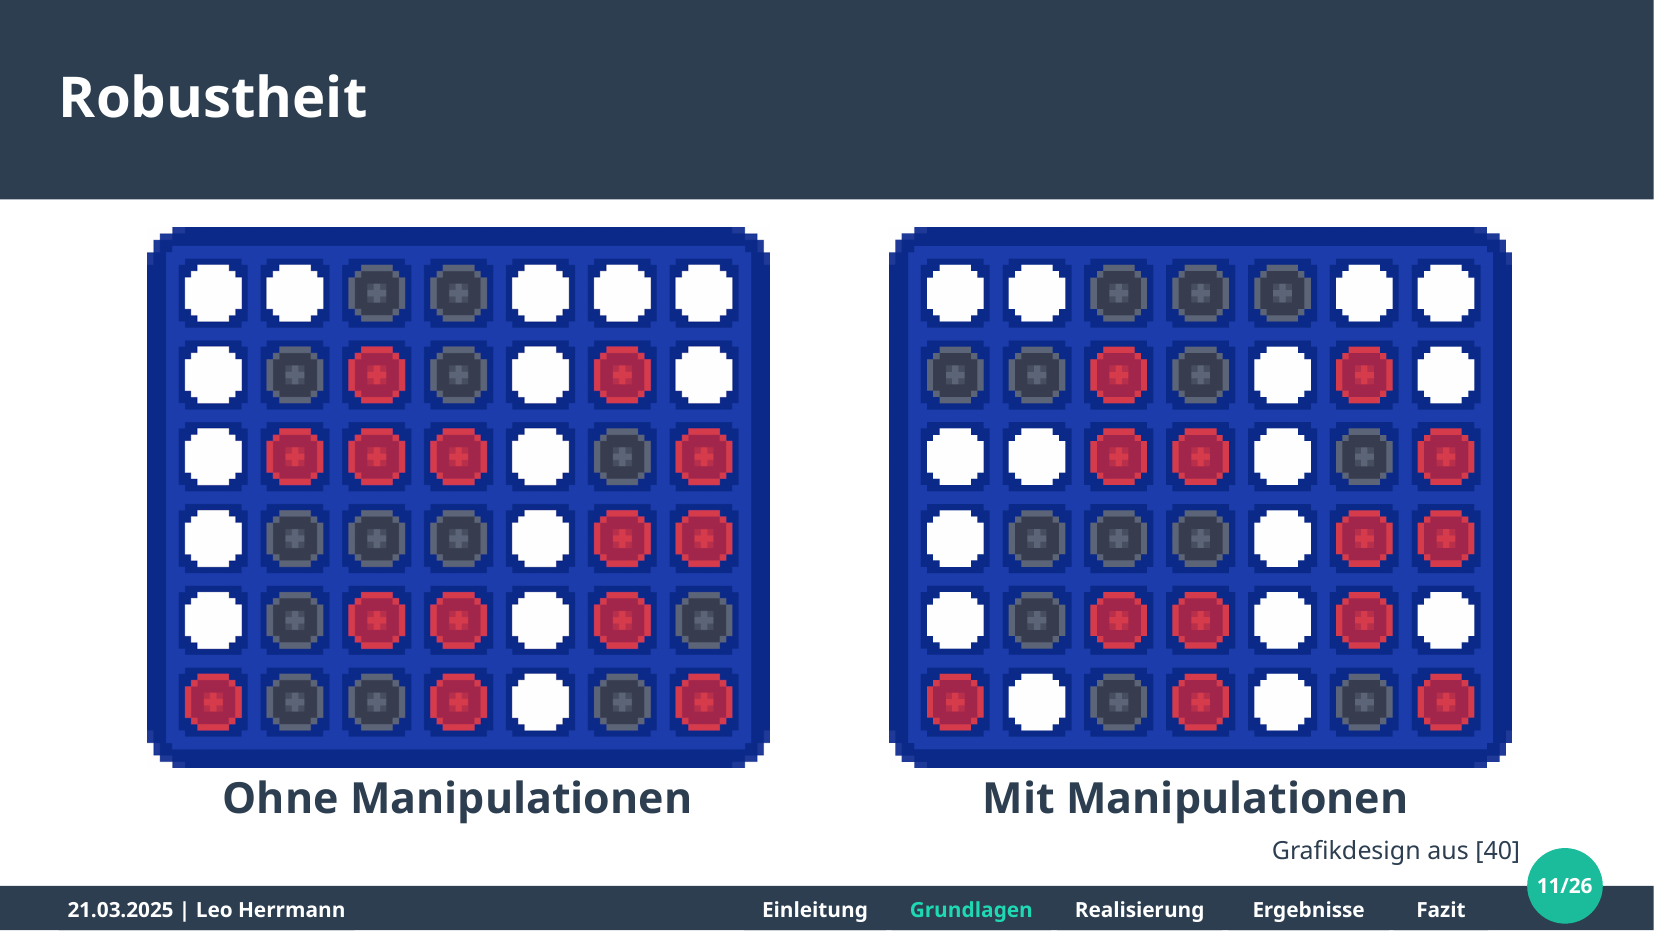

# Robustheit
Ohne Manipulationen
Mit Manipulationen
Grafikdesign aus [40]
Einleitung
Grundlagen
Realisierung
Ergebnisse
Fazit